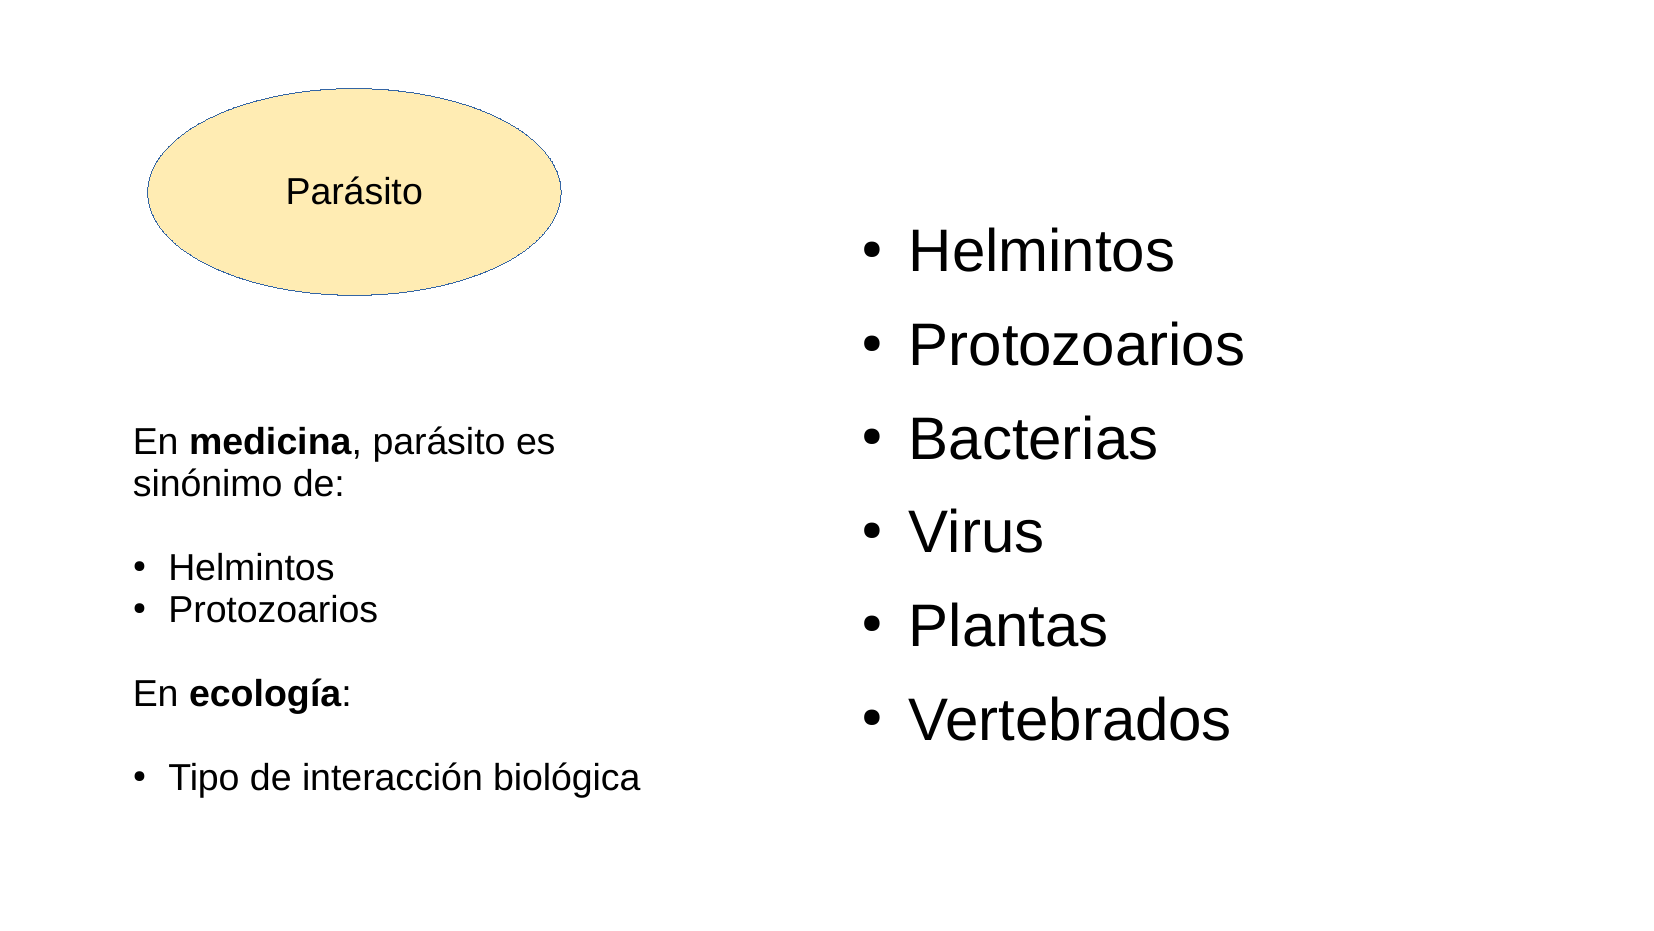

Parásito
# Helmintos
Protozoarios
Bacterias
Virus
Plantas
Vertebrados
En medicina, parásito es sinónimo de:
Helmintos
Protozoarios
En ecología:
Tipo de interacción biológica